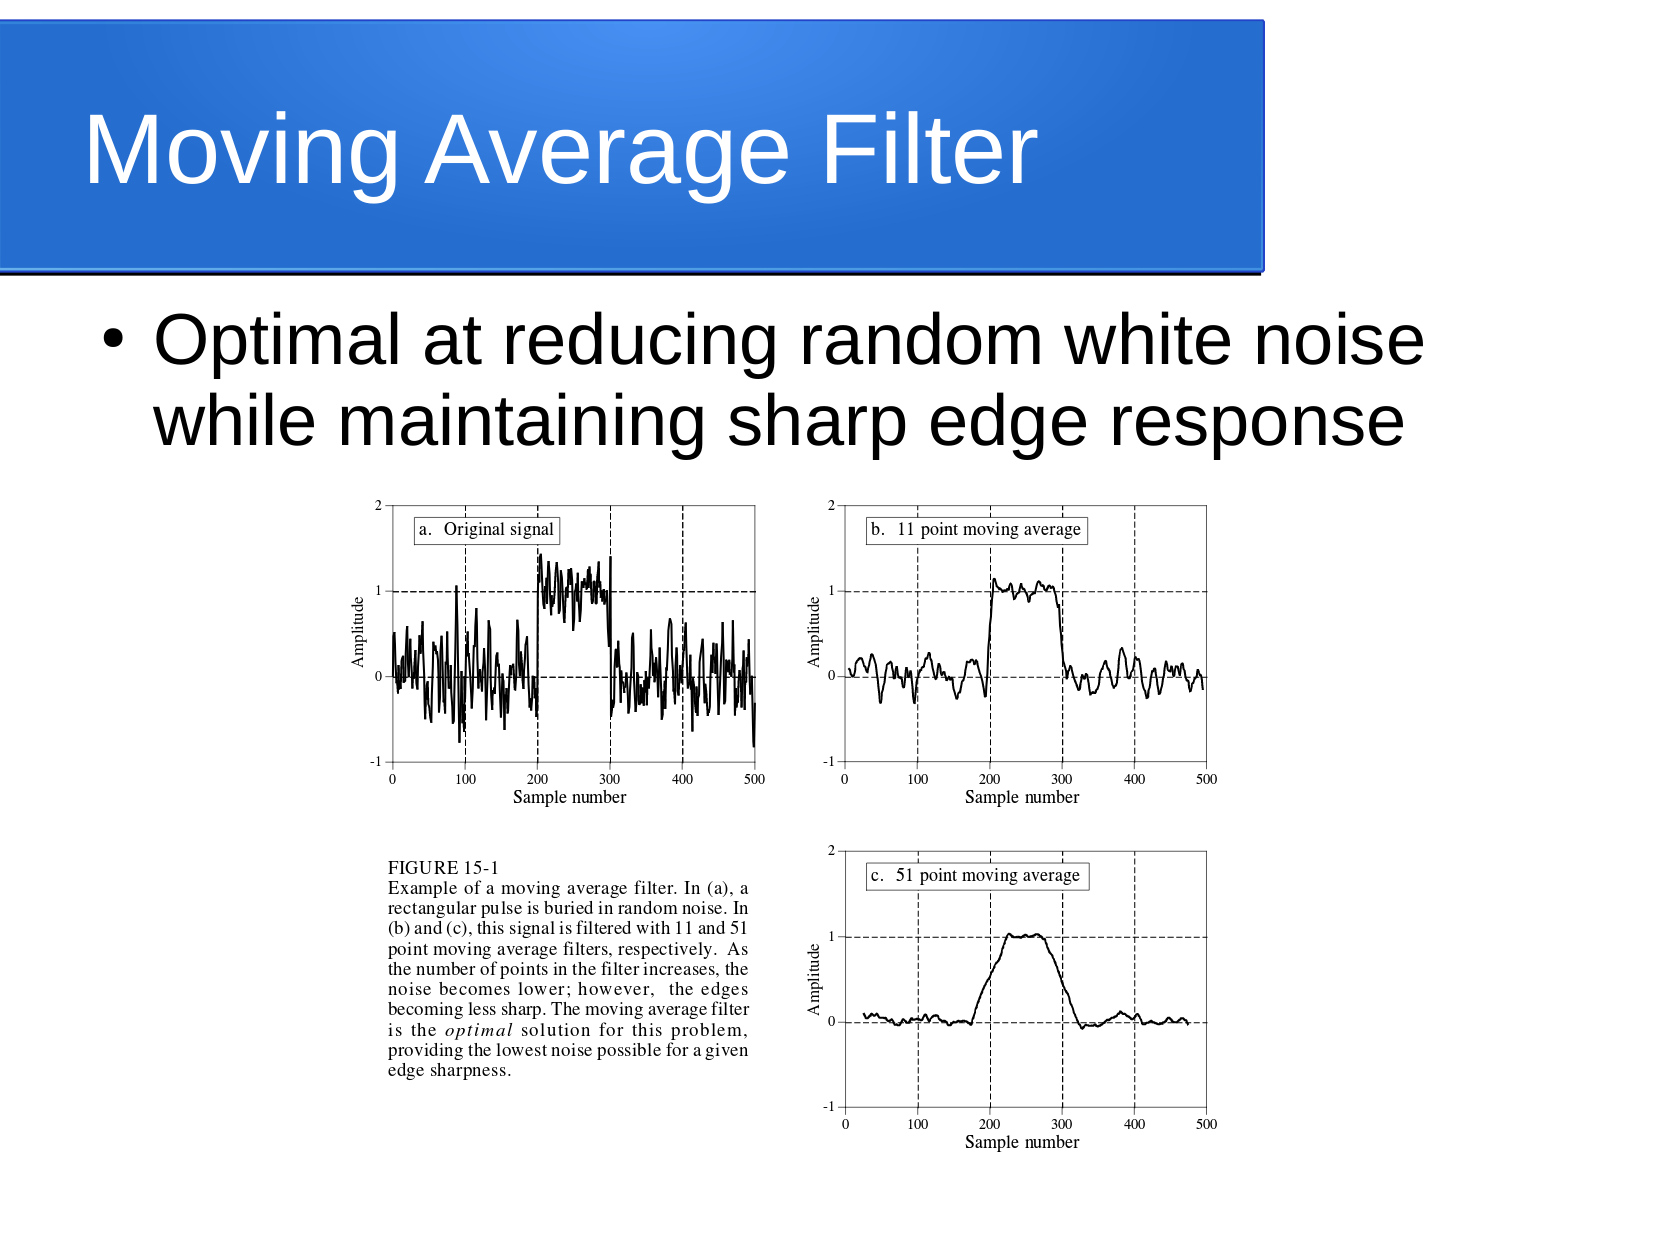

# Moving Average Filter
Optimal at reducing random white noise while maintaining sharp edge response